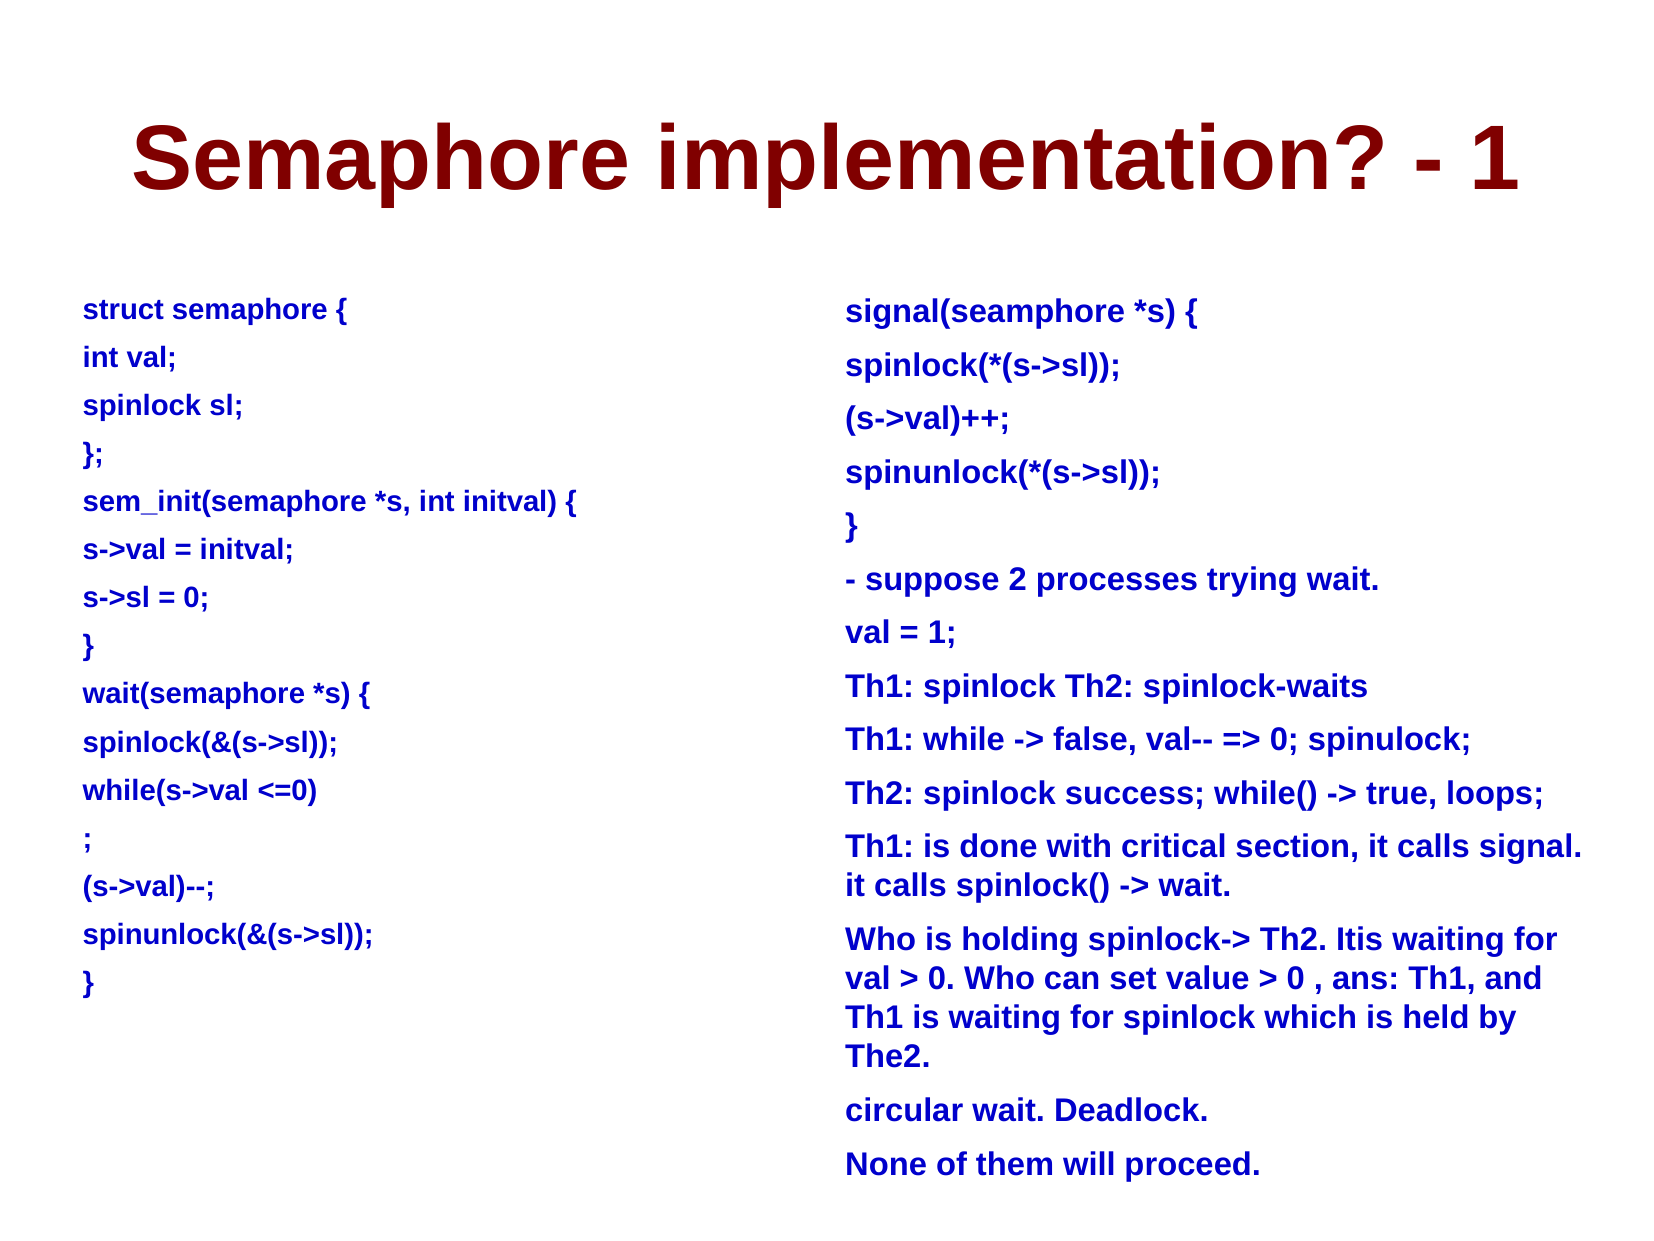

# Semaphore implementation? - 1
struct semaphore {
int val;
spinlock sl;
};
sem_init(semaphore *s, int initval) {
s->val = initval;
s->sl = 0;
}
wait(semaphore *s) {
spinlock(&(s->sl));
while(s->val <=0)
;
(s->val)--;
spinunlock(&(s->sl));
}
signal(seamphore *s) {
spinlock(*(s->sl));
(s->val)++;
spinunlock(*(s->sl));
}
- suppose 2 processes trying wait.
val = 1;
Th1: spinlock Th2: spinlock-waits
Th1: while -> false, val-- => 0; spinulock;
Th2: spinlock success; while() -> true, loops;
Th1: is done with critical section, it calls signal. it calls spinlock() -> wait.
Who is holding spinlock-> Th2. Itis waiting for val > 0. Who can set value > 0 , ans: Th1, and Th1 is waiting for spinlock which is held by The2.
circular wait. Deadlock.
None of them will proceed.